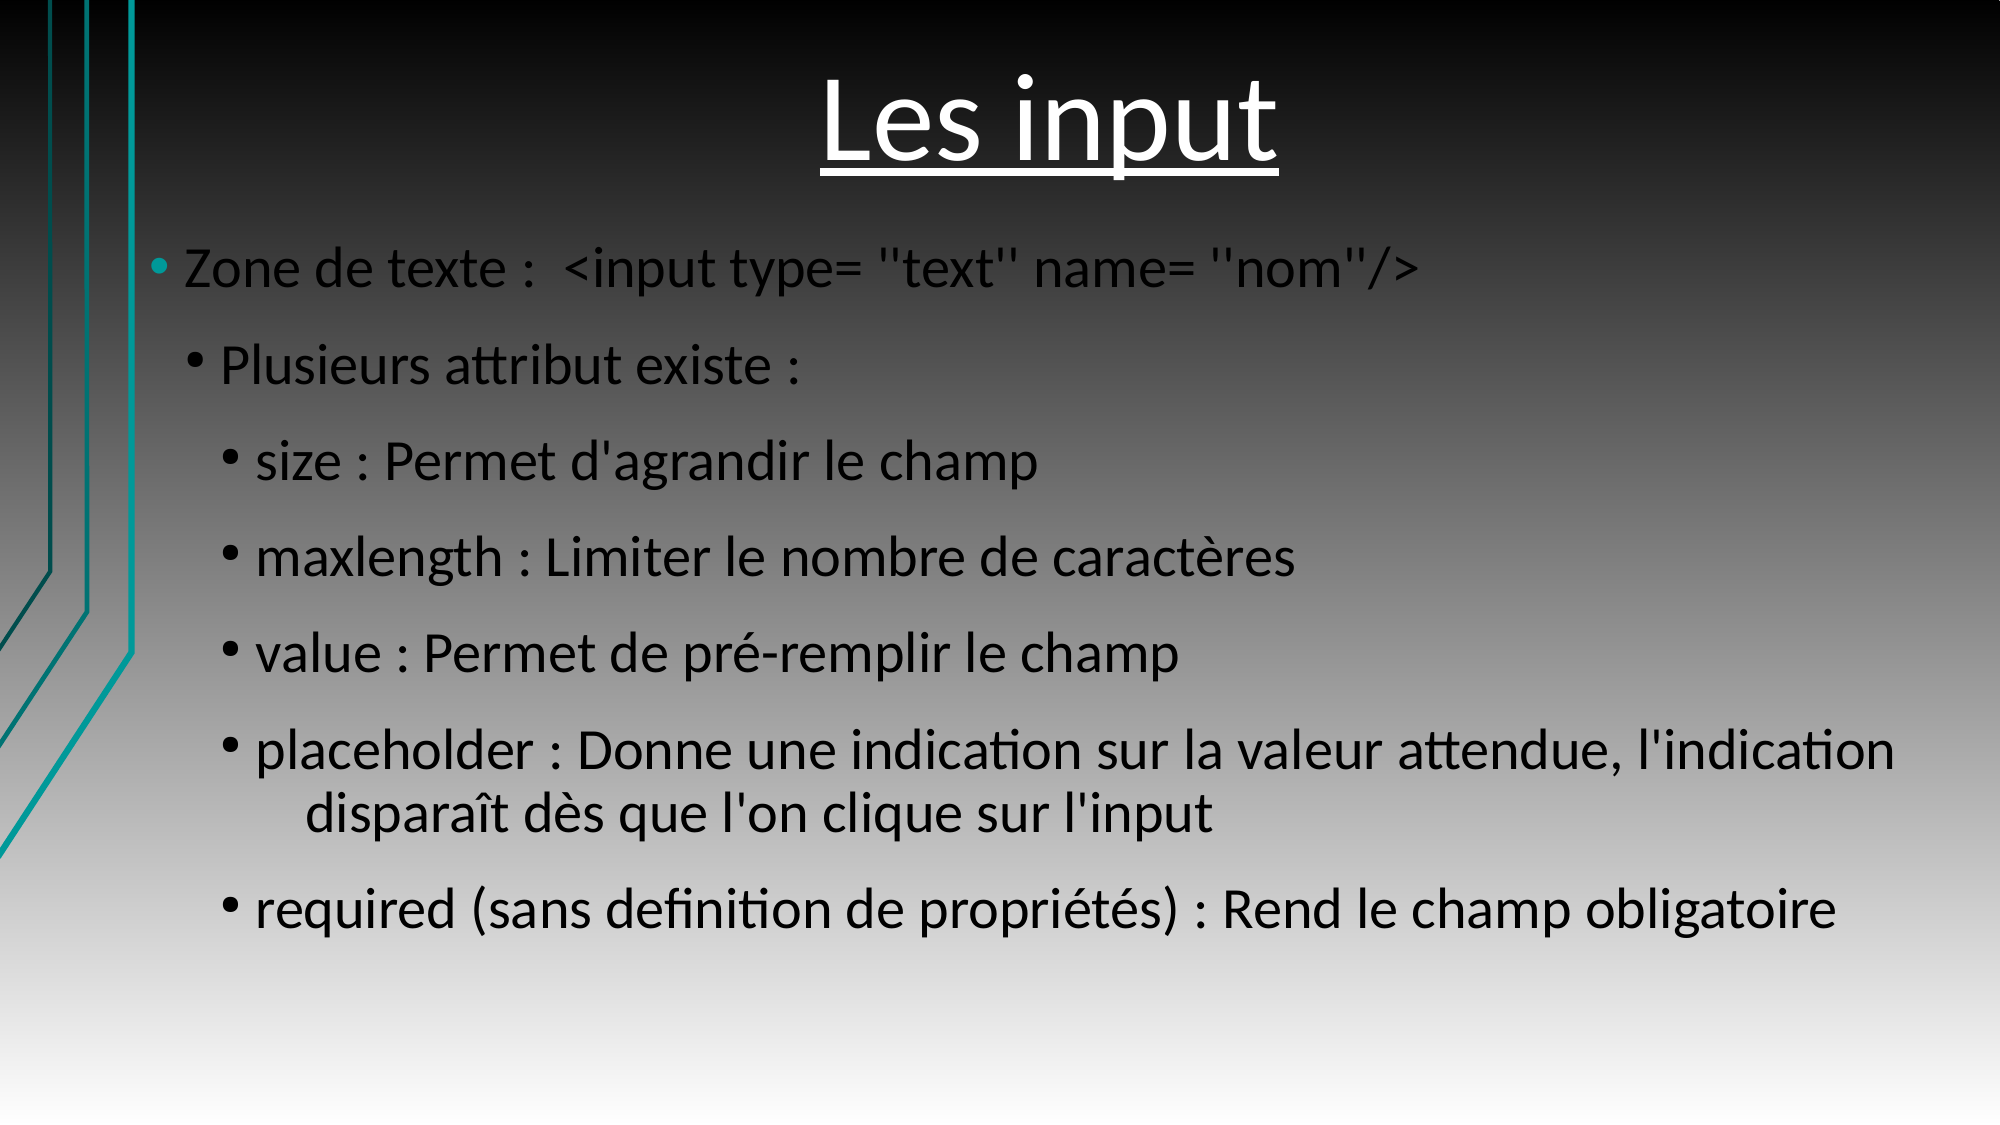

# Les input
Zone de texte : <input type= ''text'' name= ''nom''/>
Plusieurs attribut existe :
size : Permet d'agrandir le champ
maxlength : Limiter le nombre de caractères
value : Permet de pré-remplir le champ
placeholder : Donne une indication sur la valeur attendue, l'indication disparaît dès que l'on clique sur l'input
required (sans definition de propriétés) : Rend le champ obligatoire